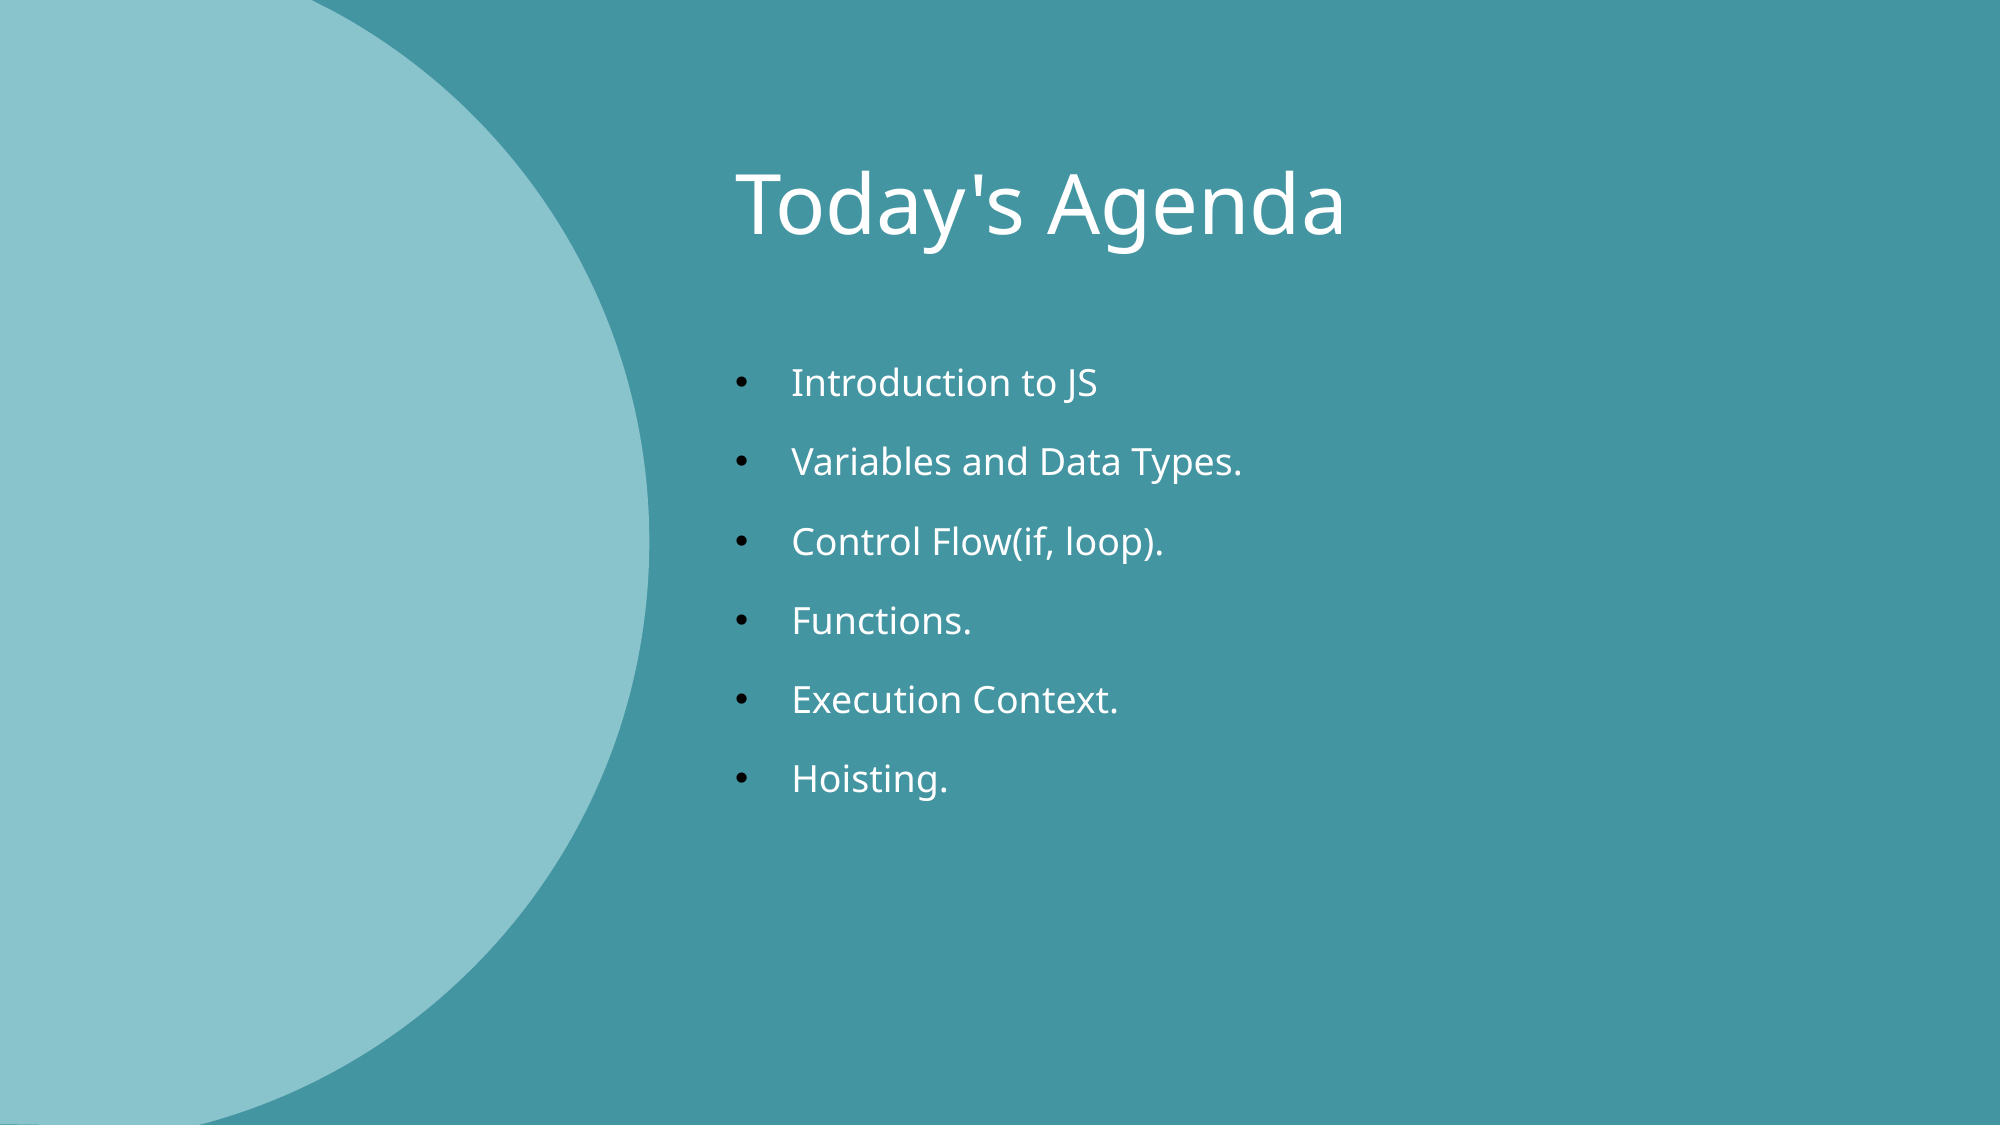

# Today's Agenda
Introduction to JS
Variables and Data Types.
Control Flow(if, loop).
Functions.
Execution Context.
Hoisting.